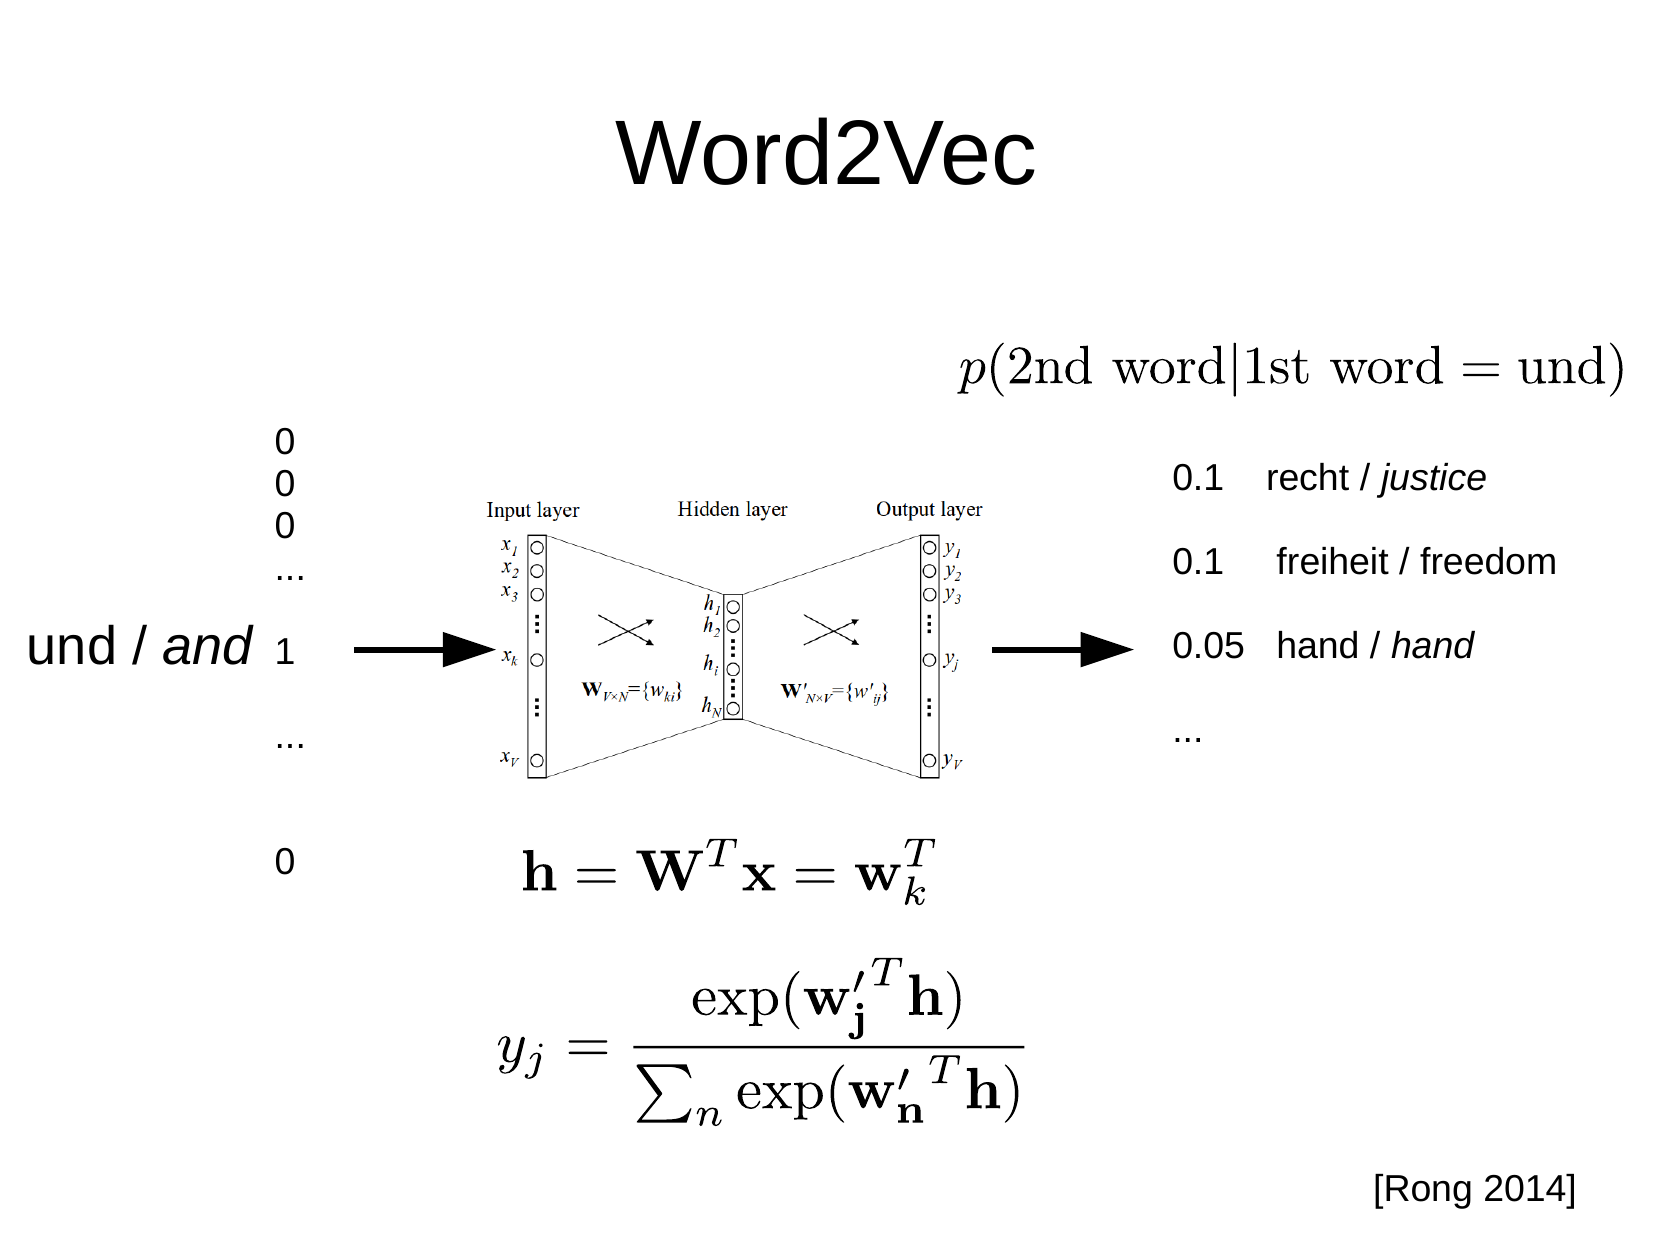

# Word2Vec
0
0
0
...
1
...
0
0.1 recht / justice
0.1 freiheit / freedom
0.05 hand / hand
...
und / and
[Rong 2014]